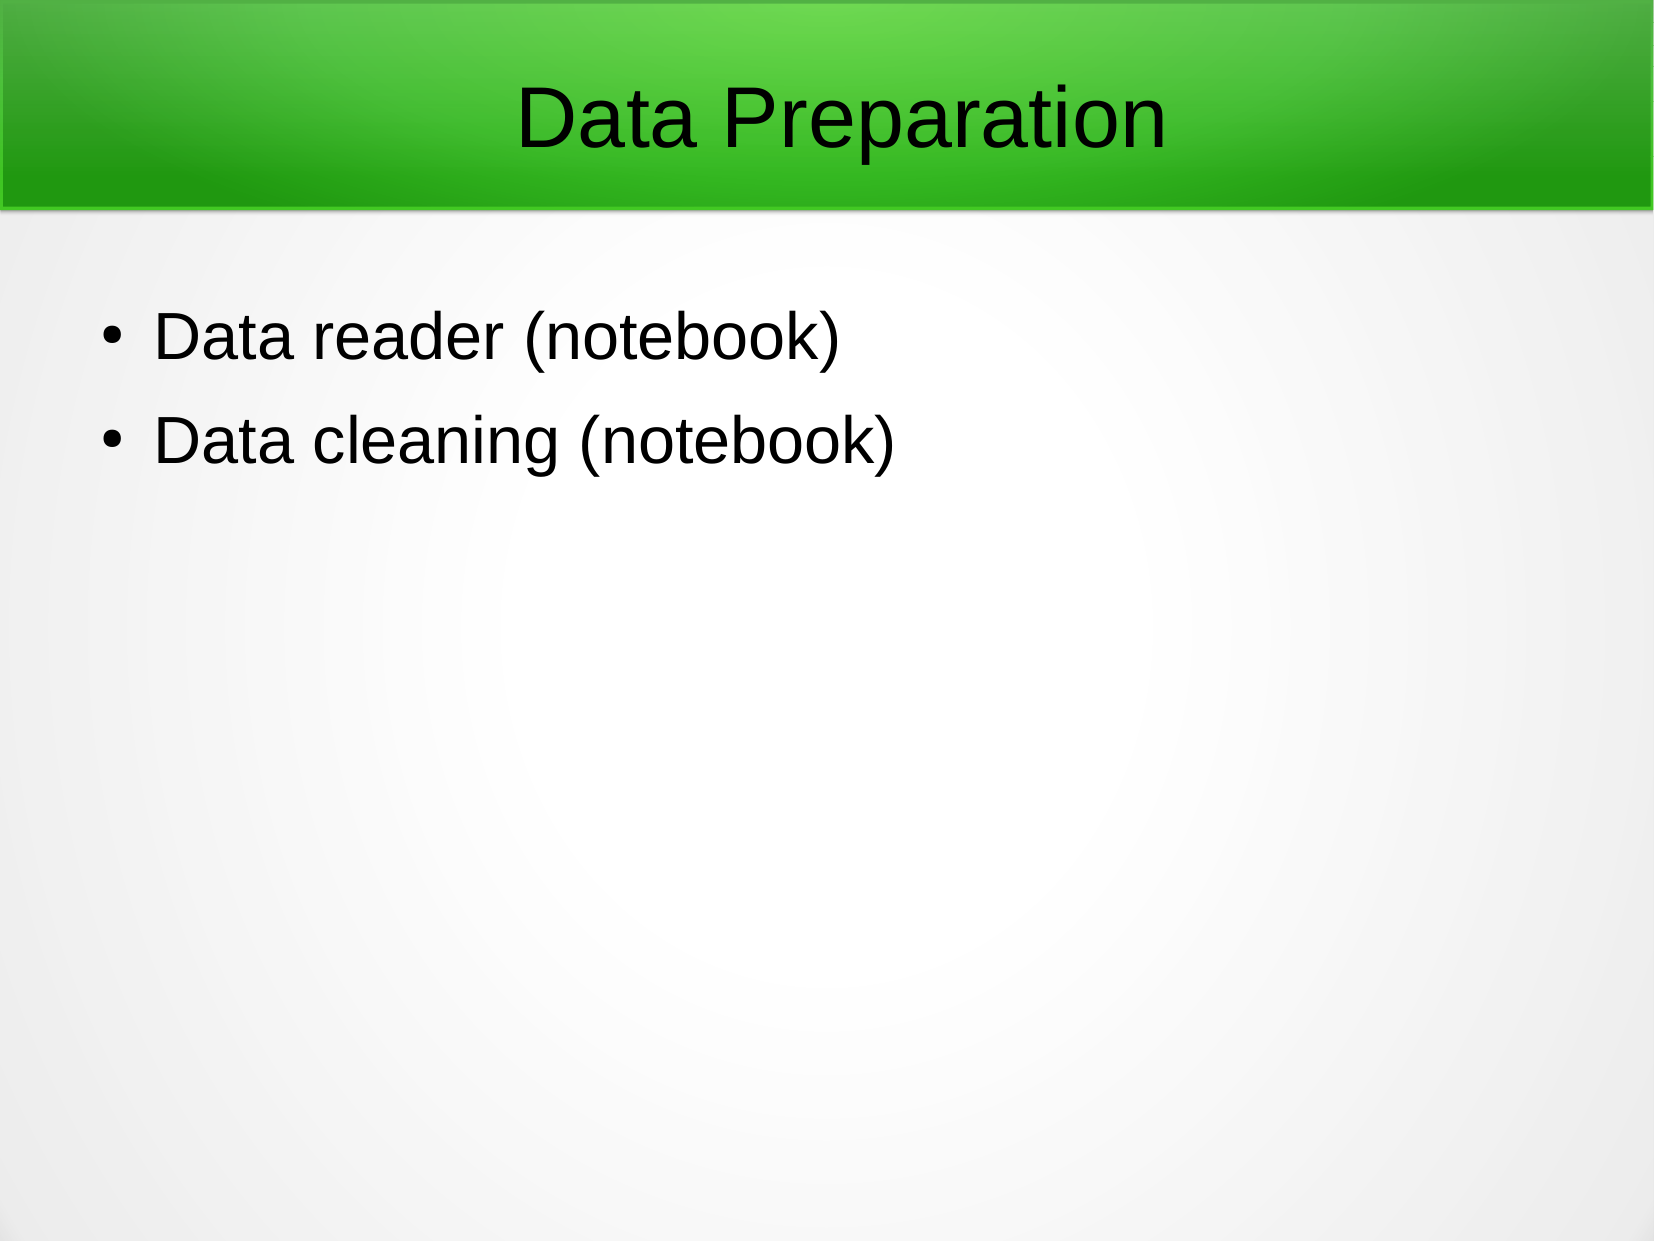

# Data Preparation
Data reader (notebook)
Data cleaning (notebook)